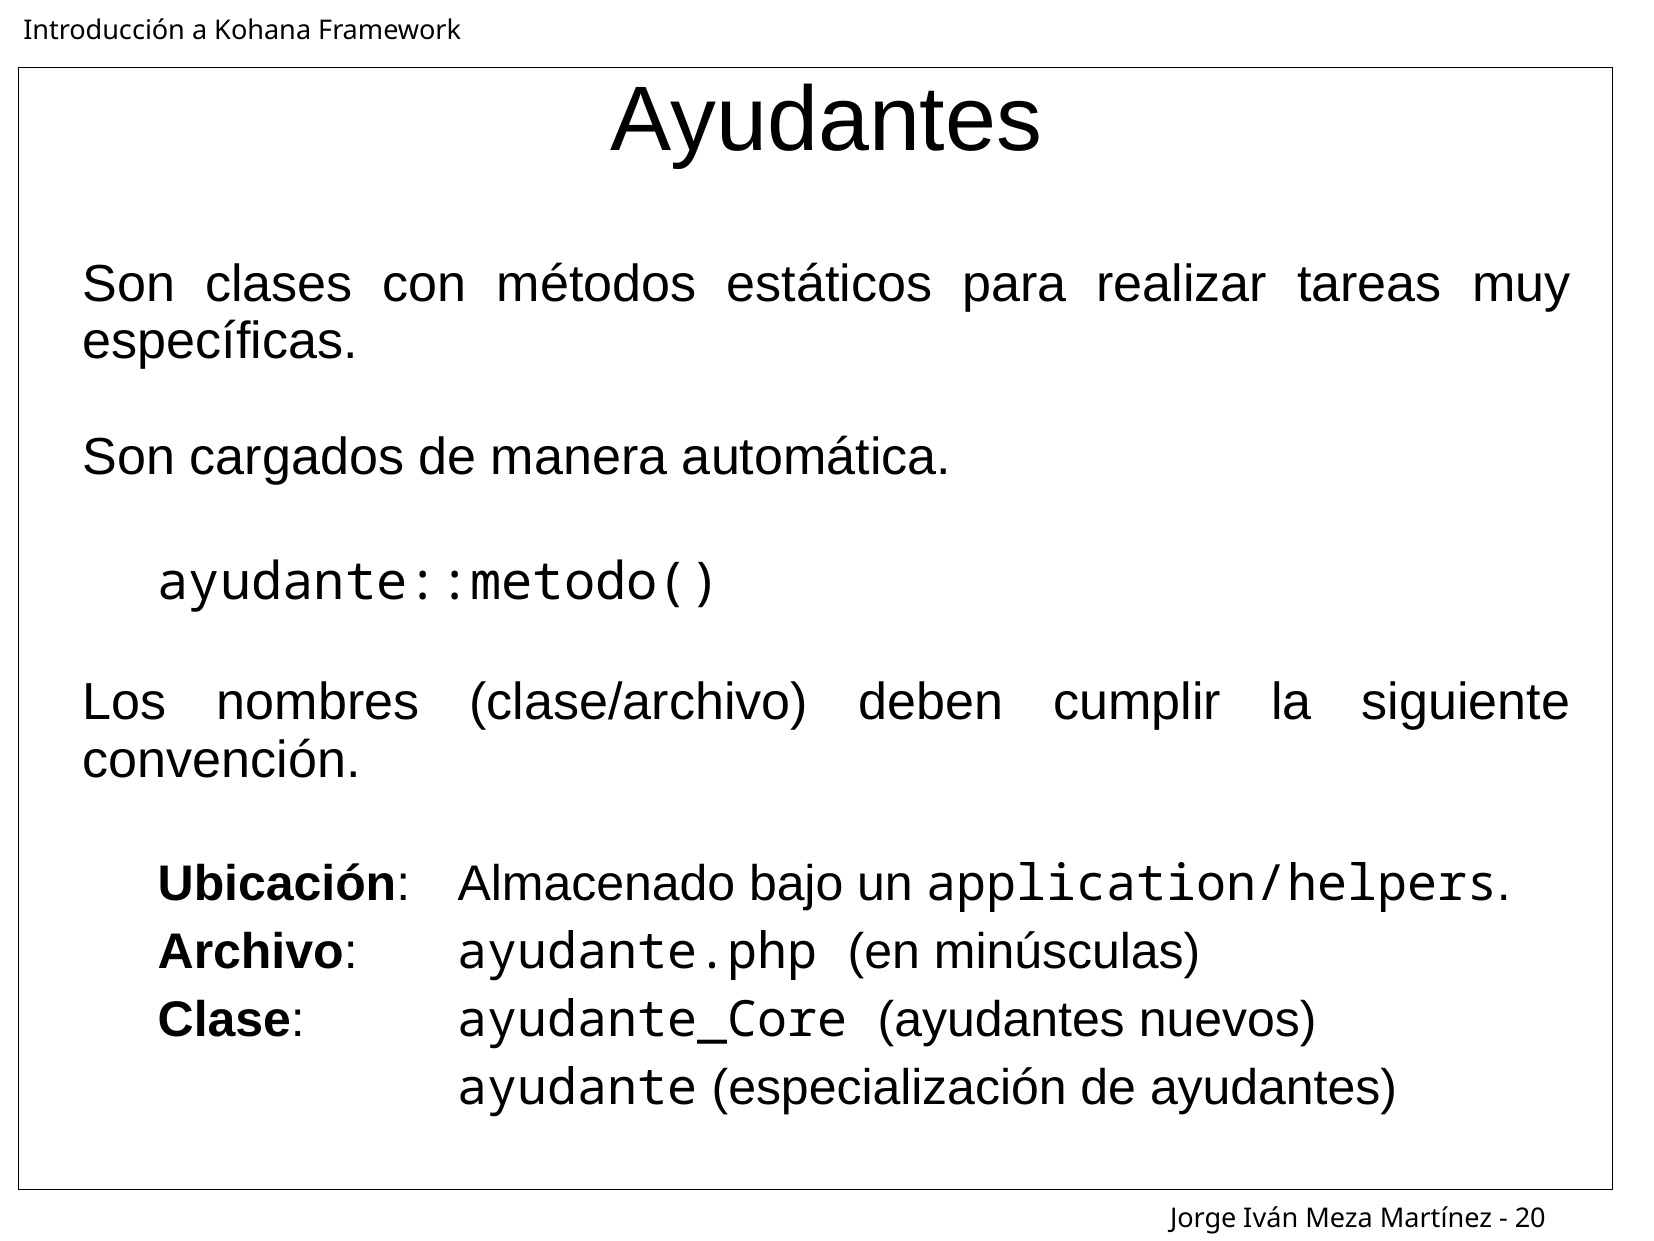

# Ayudantes
Son clases con métodos estáticos para realizar tareas muy específicas.
Son cargados de manera automática.
	ayudante::metodo()
Los nombres (clase/archivo) deben cumplir la siguiente convención.
	Ubicación: 	Almacenado bajo un application/helpers.
	Archivo: 		ayudante.php (en minúsculas)
	Clase: 		ayudante_Core (ayudantes nuevos)
					ayudante (especialización de ayudantes)